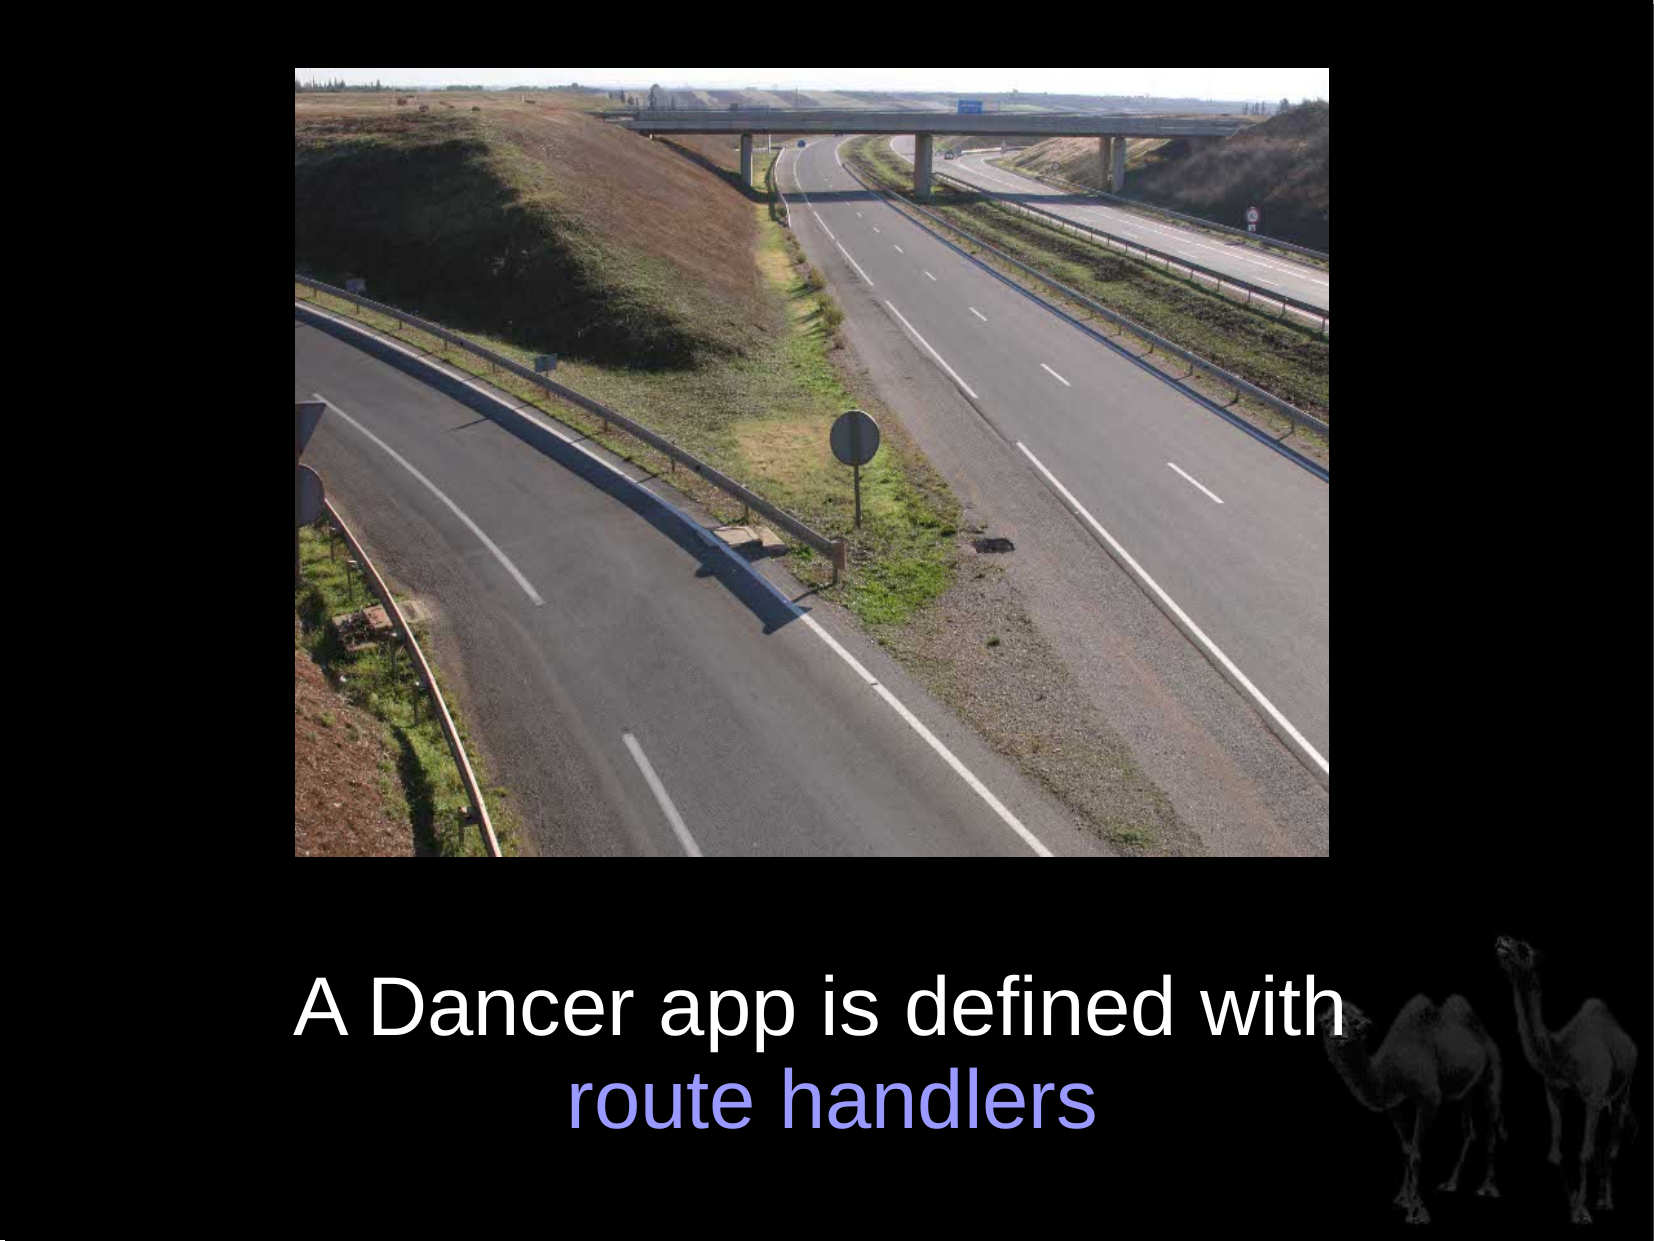

# A Dancer app is defined with
route handlers